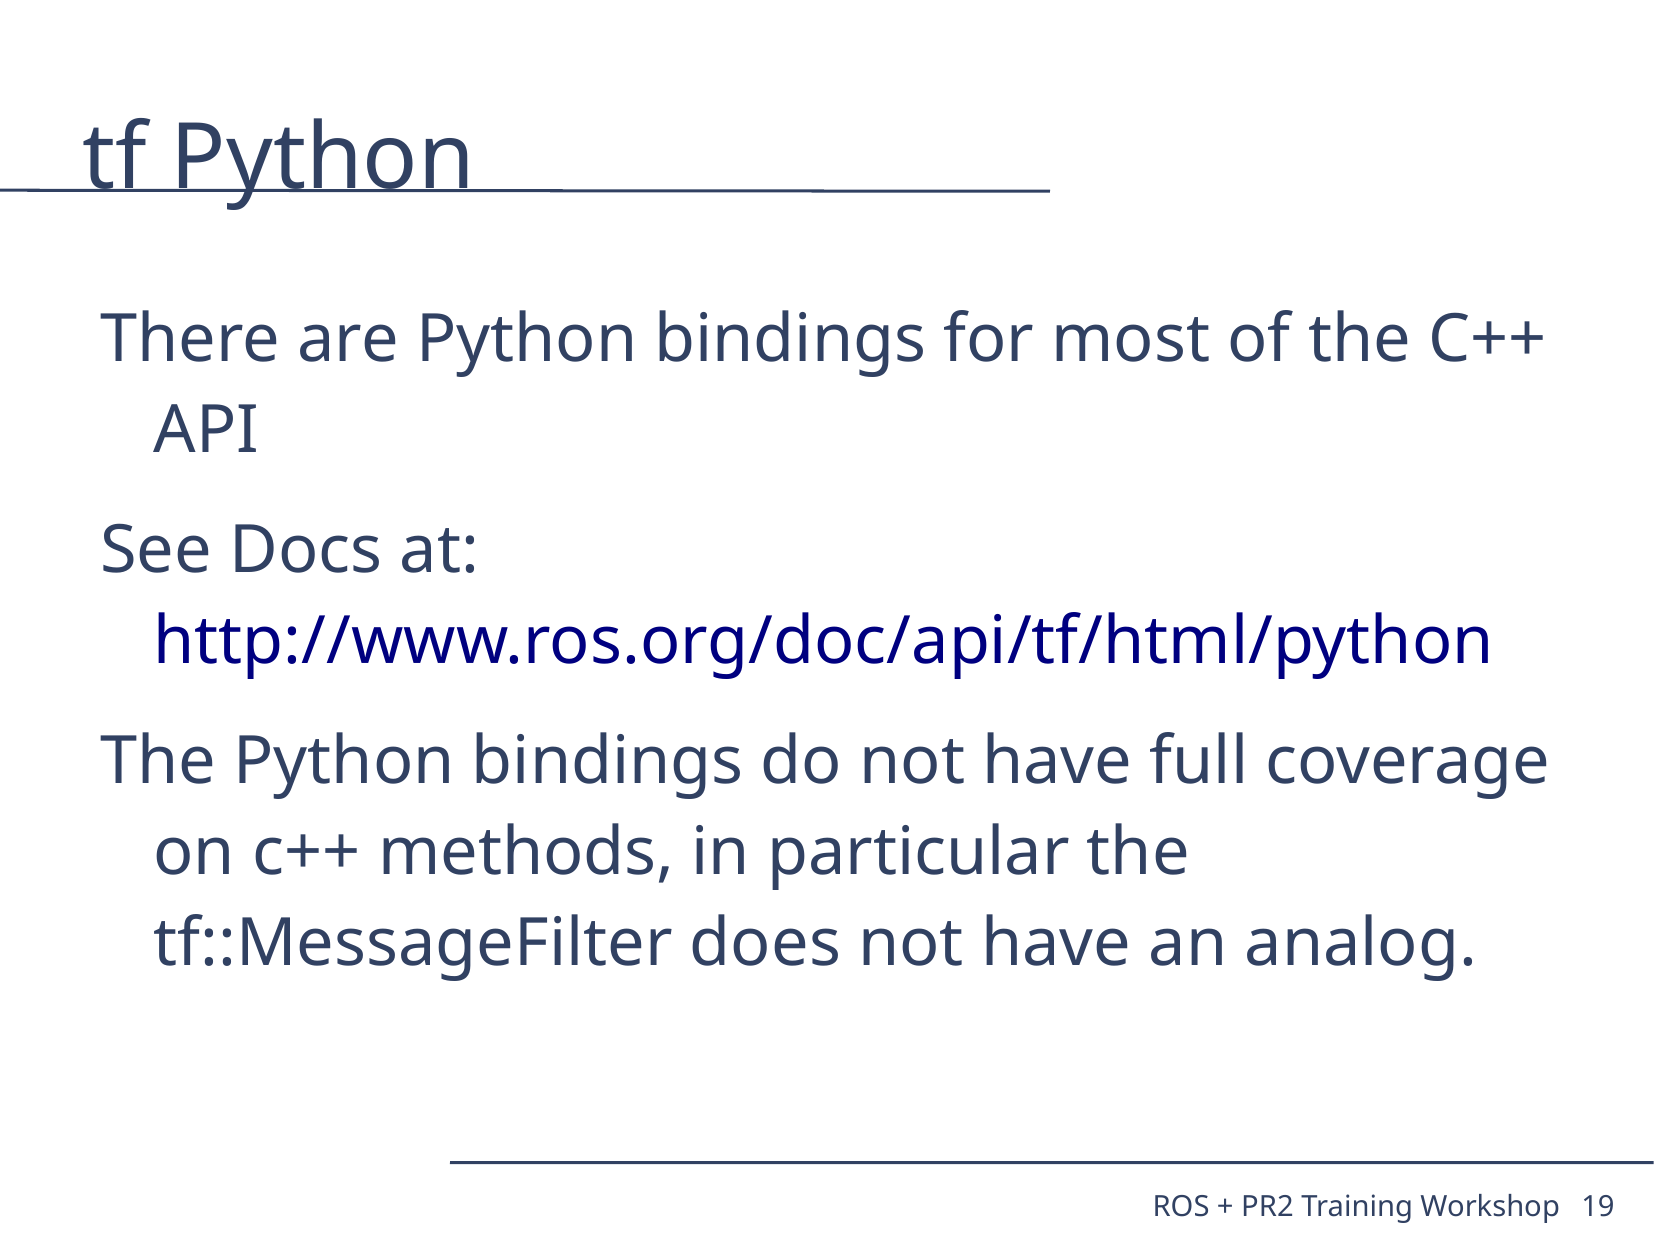

# tf Python
There are Python bindings for most of the C++ API
See Docs at: http://www.ros.org/doc/api/tf/html/python
The Python bindings do not have full coverage on c++ methods, in particular the tf::MessageFilter does not have an analog.